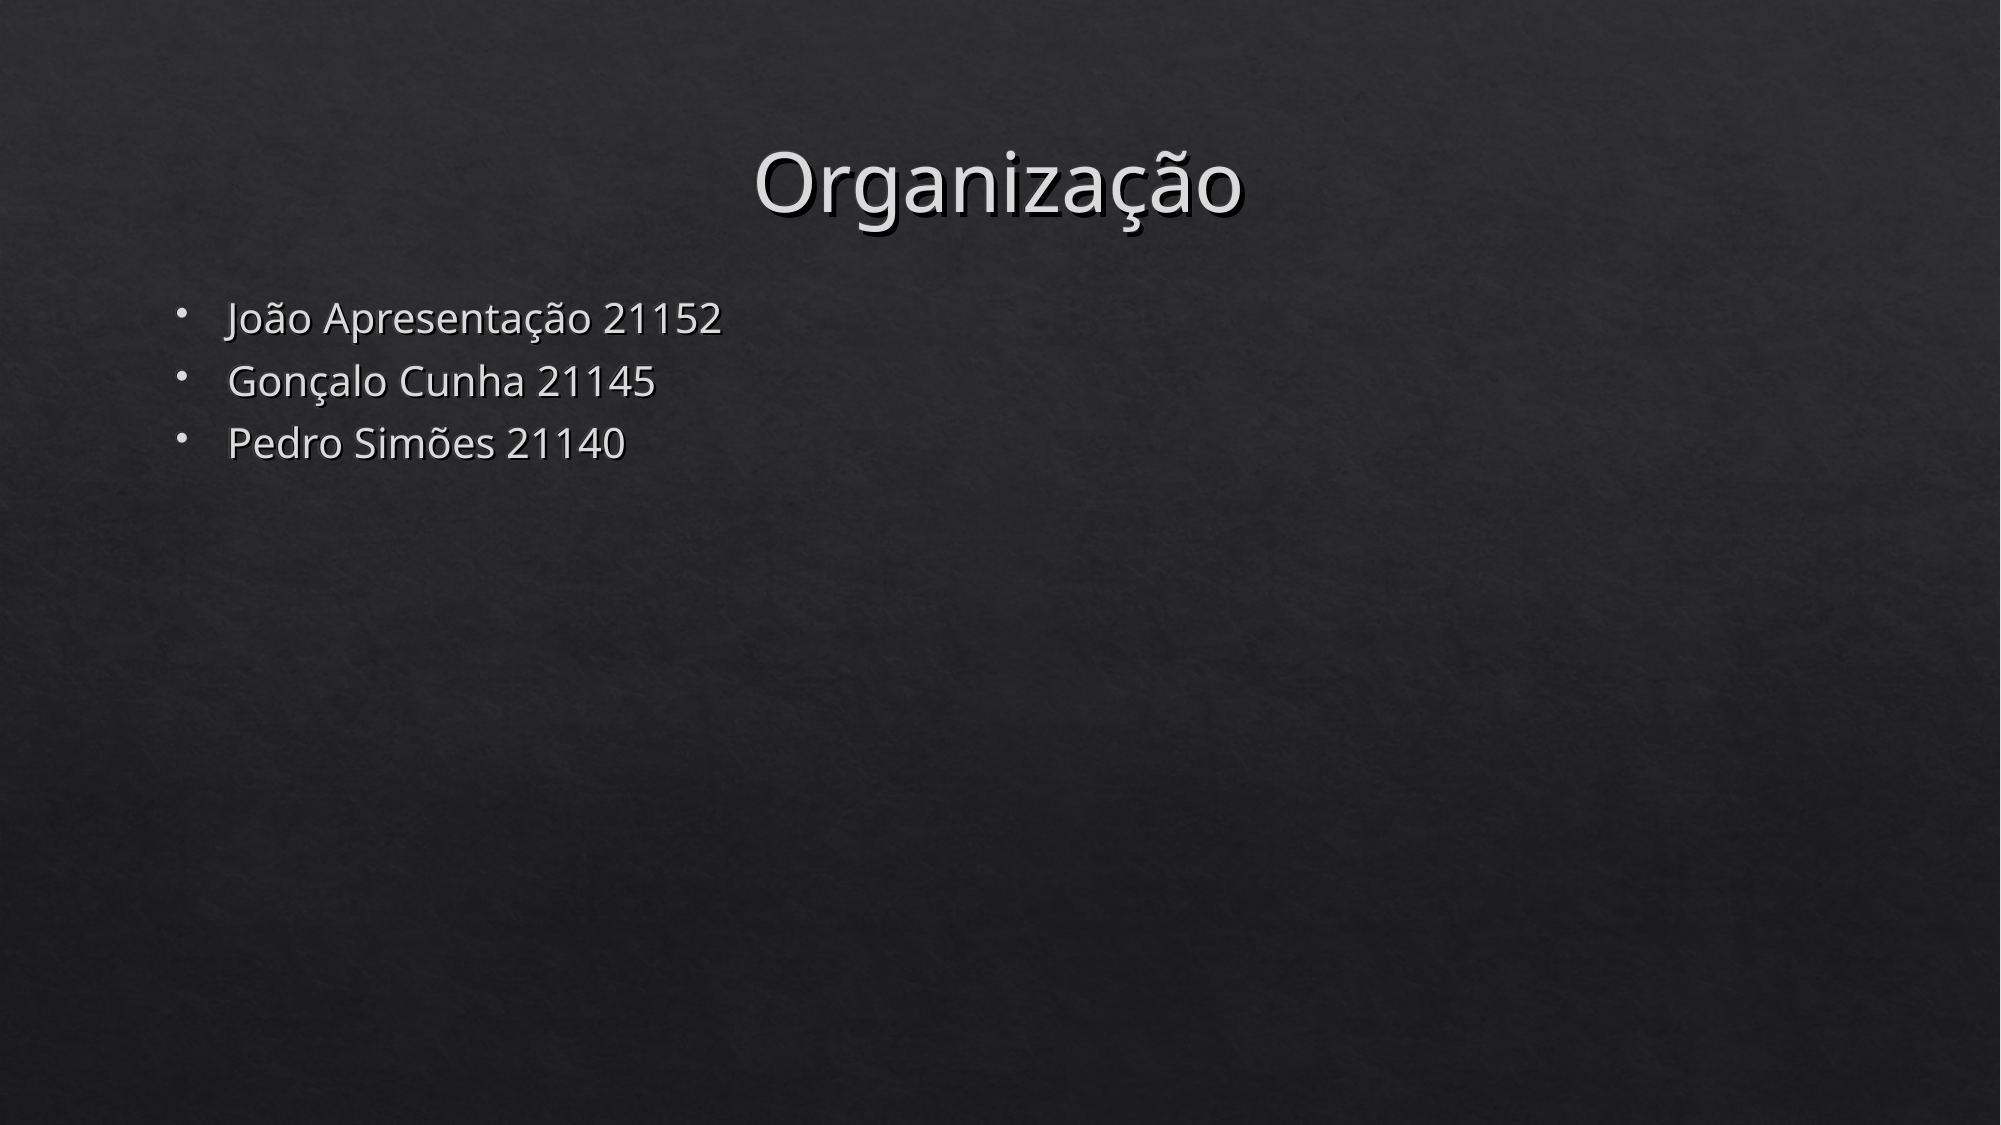

# Organização
João Apresentação 21152
Gonçalo Cunha 21145
Pedro Simões 21140